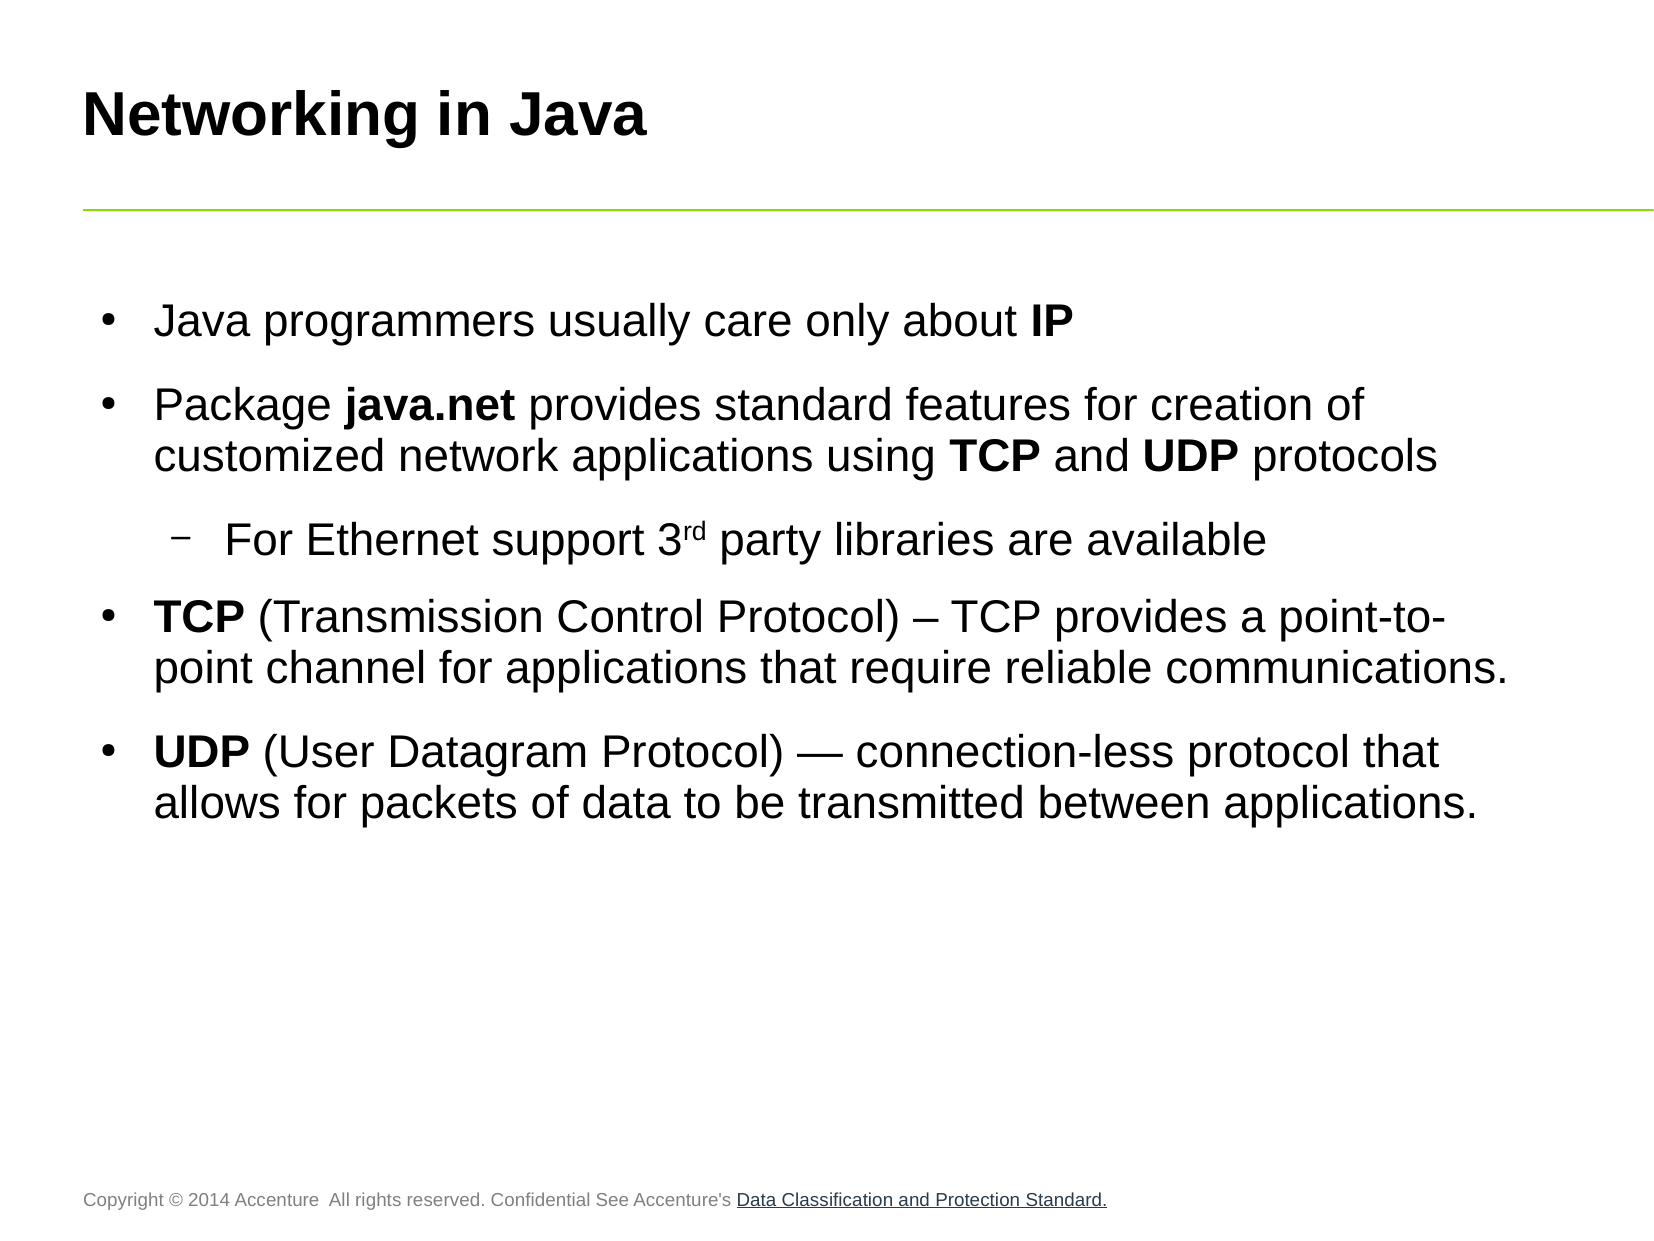

# Networking in Java
Java programmers usually care only about IP
Package java.net provides standard features for creation of customized network applications using TCP and UDP protocols
For Ethernet support 3rd party libraries are available
TCP (Transmission Control Protocol) – TCP provides a point-to-point channel for applications that require reliable communications.
UDP (User Datagram Protocol) — connection-less protocol that allows for packets of data to be transmitted between applications.